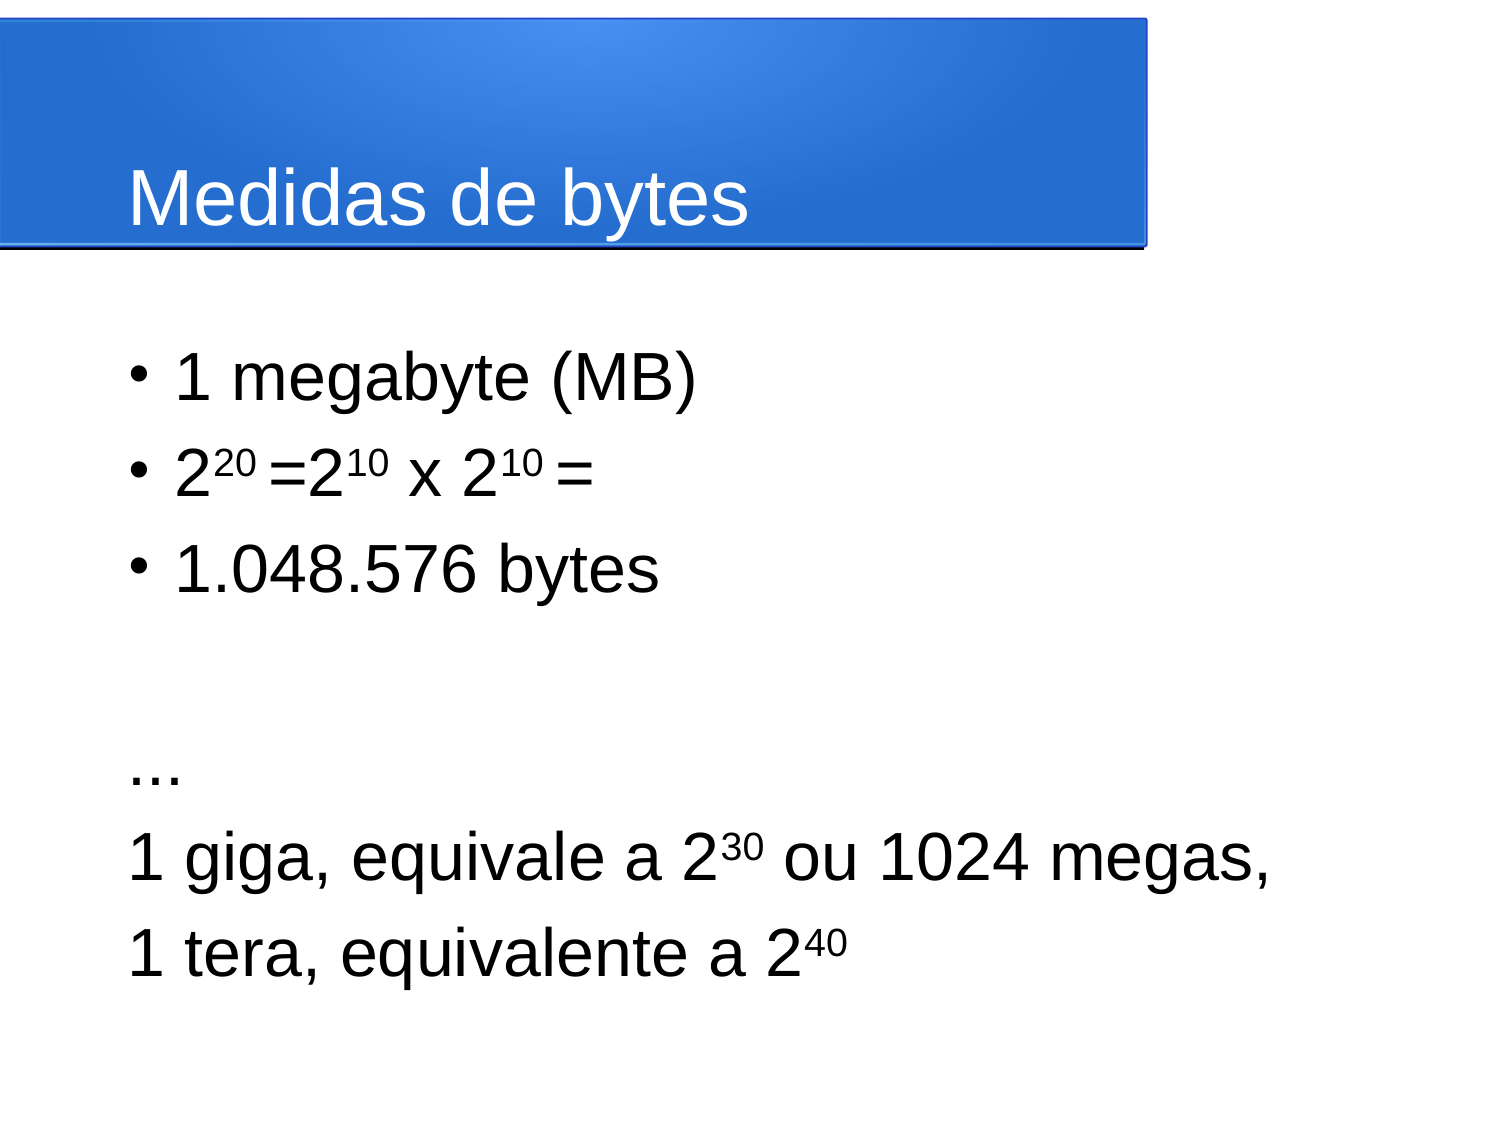

# Medidas de bytes
1 megabyte (MB)
220 =210 x 210 =
1.048.576 bytes
...
1 giga, equivale a 230 ou 1024 megas,
1 tera, equivalente a 240